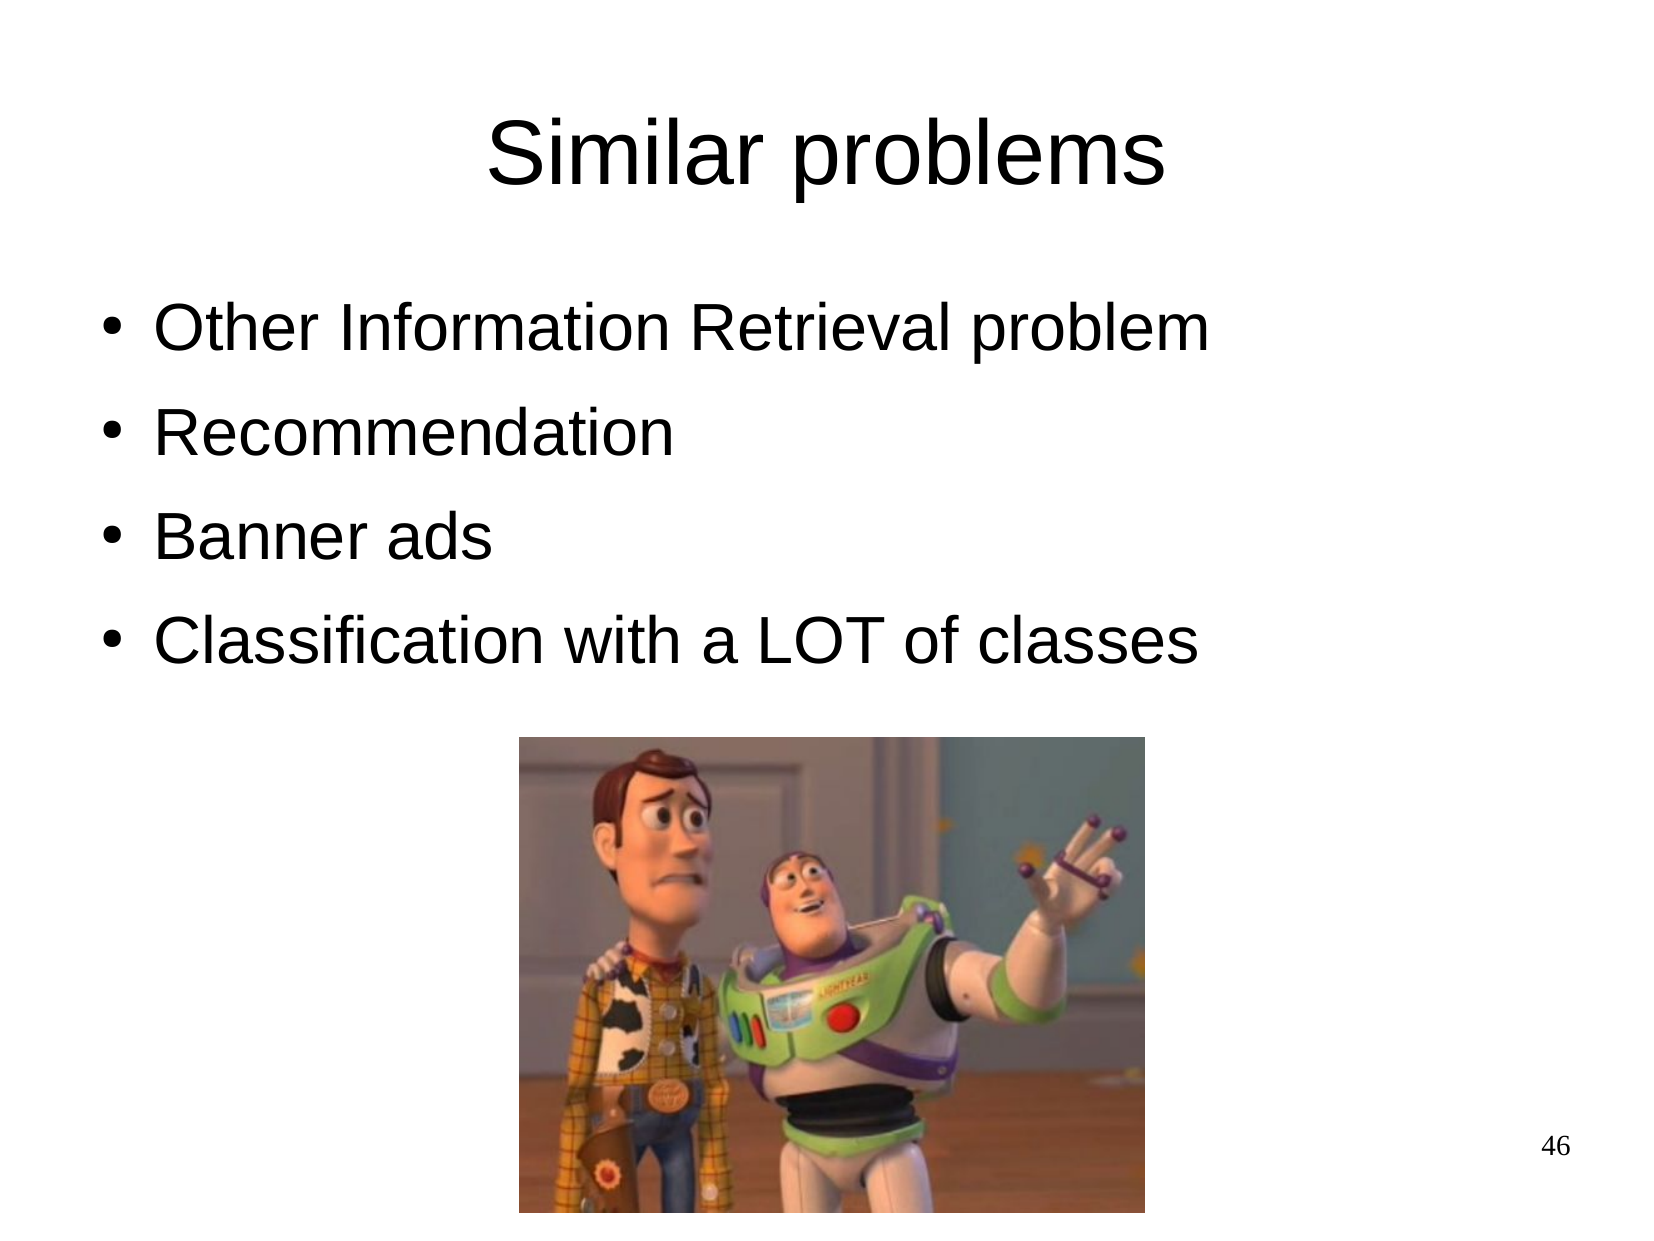

# Similar problems
Other Information Retrieval problem
Recommendation
Banner ads
Classification with a LOT of classes
46